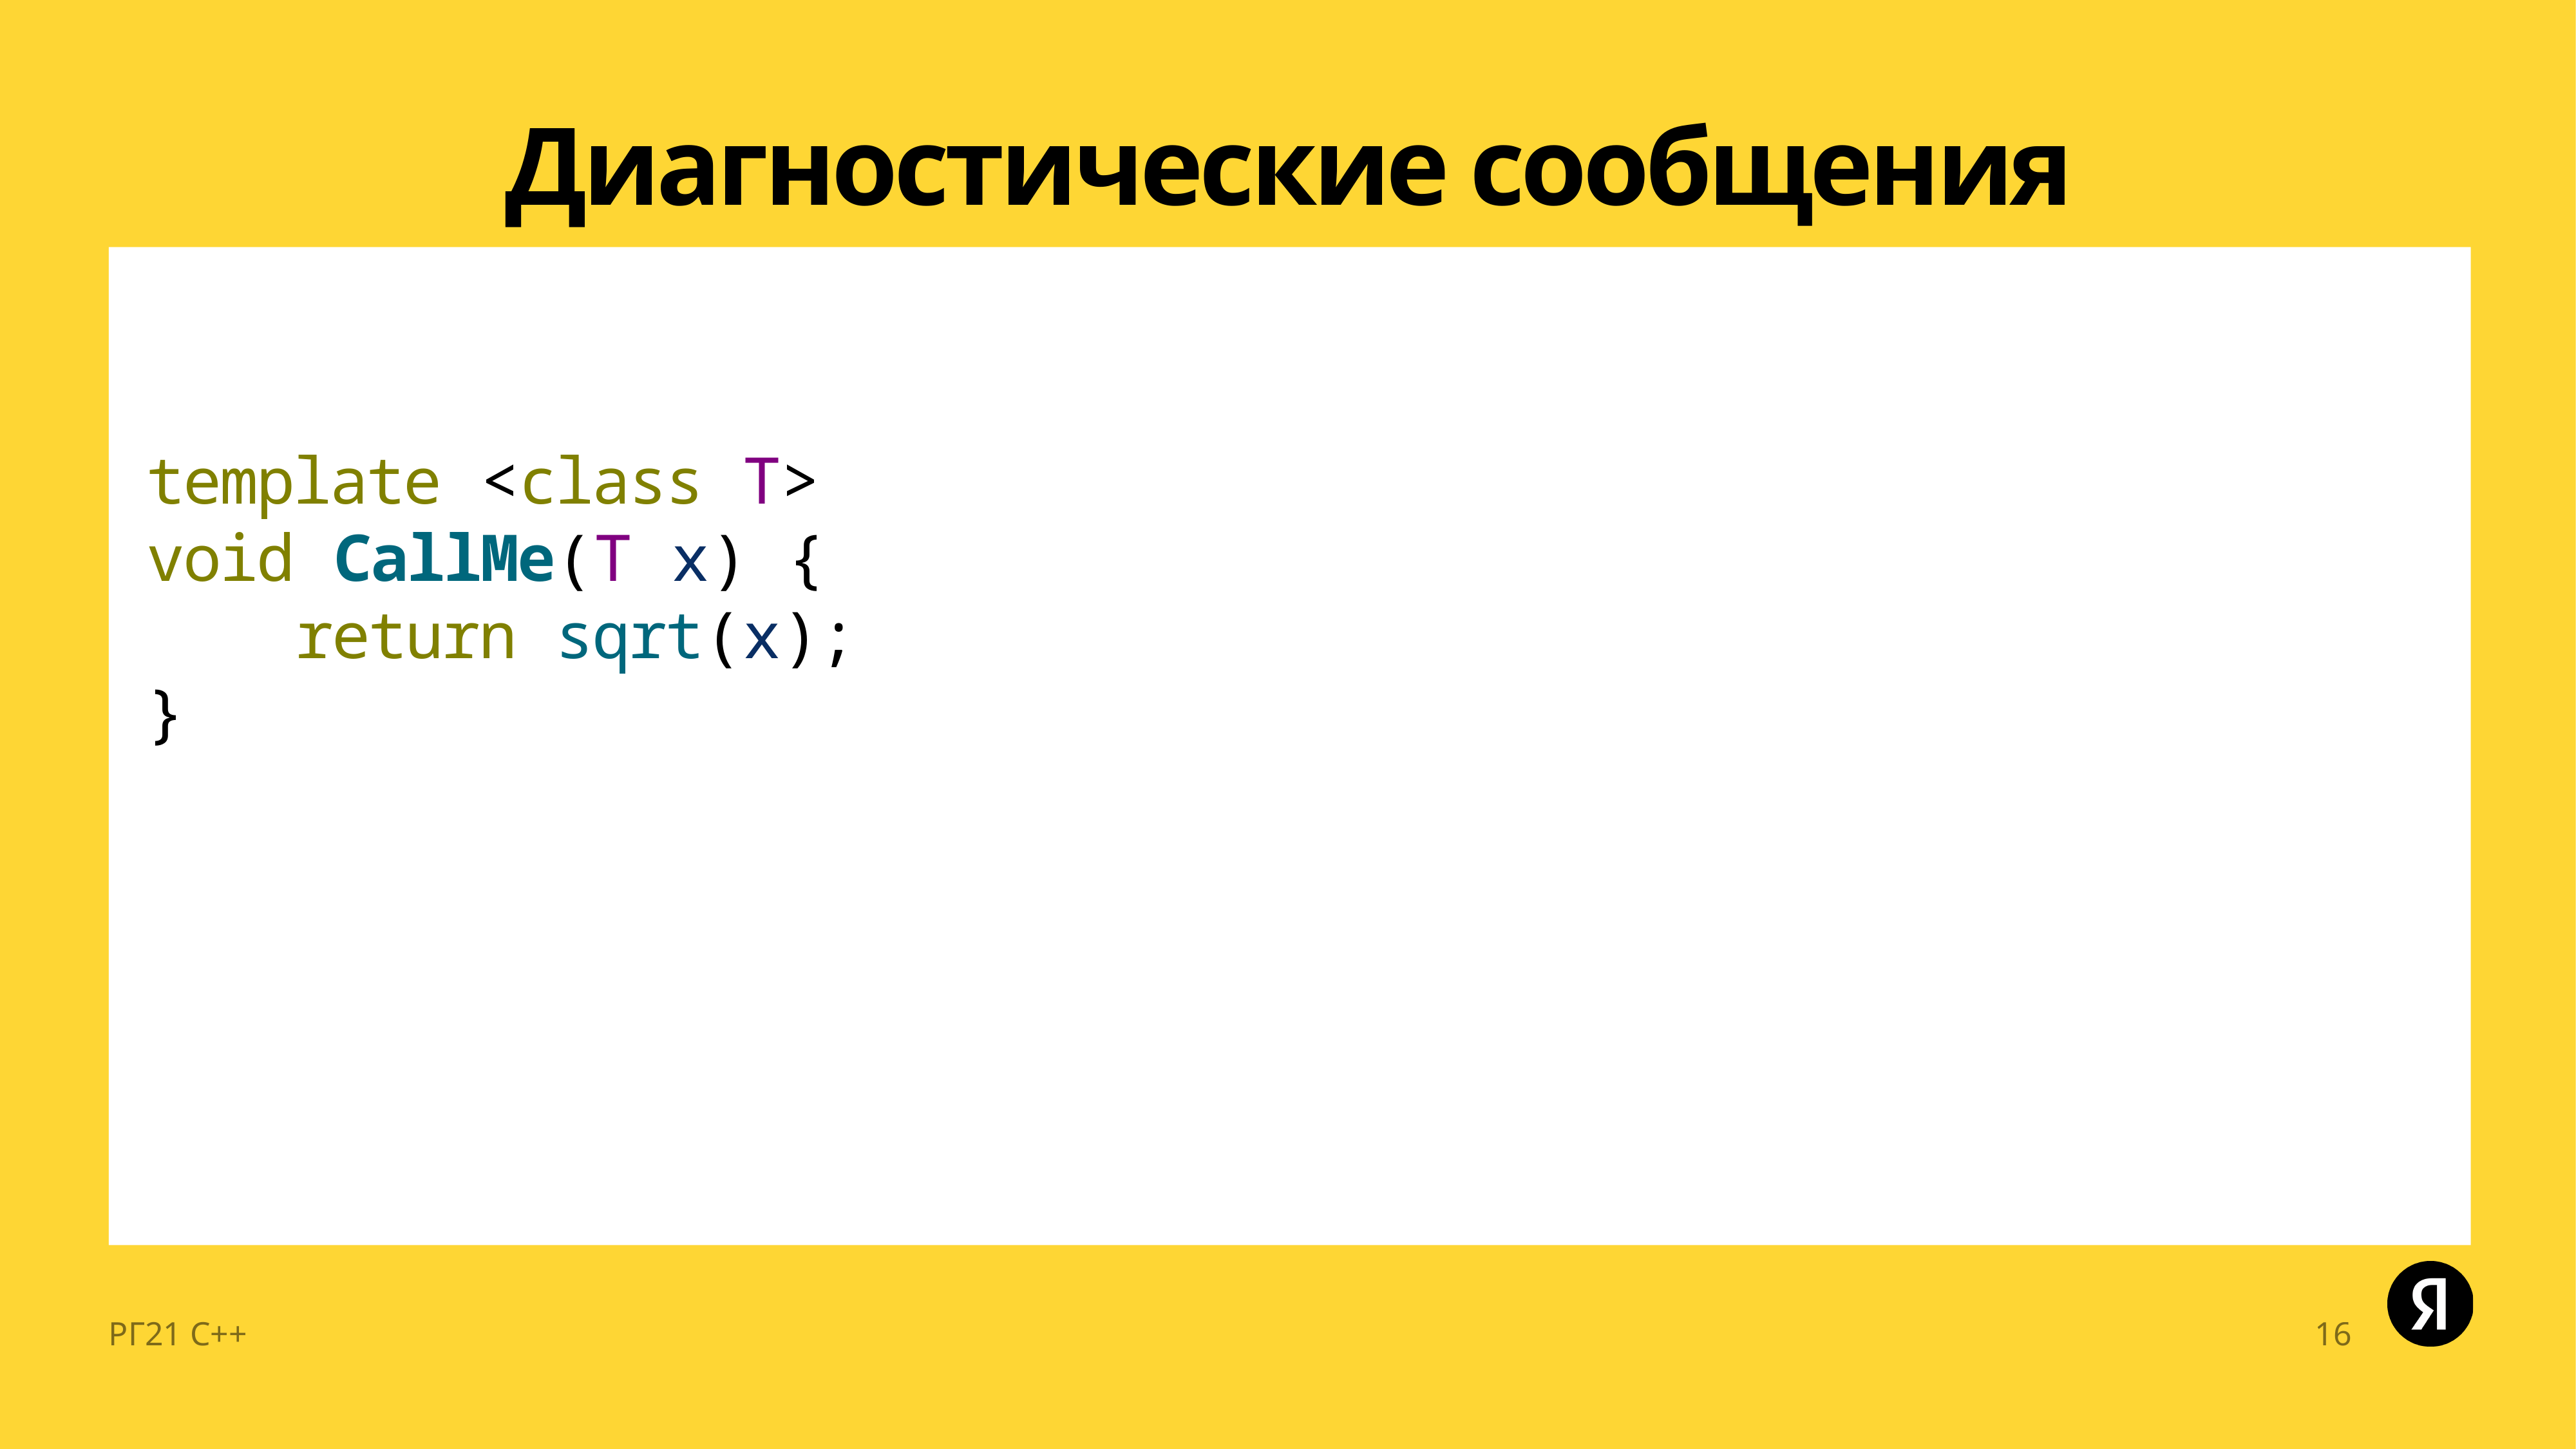

Диагностические сообщения
# template <class T>
void CallMe(T x) {
 return sqrt(x);
}
РГ21 C++
16